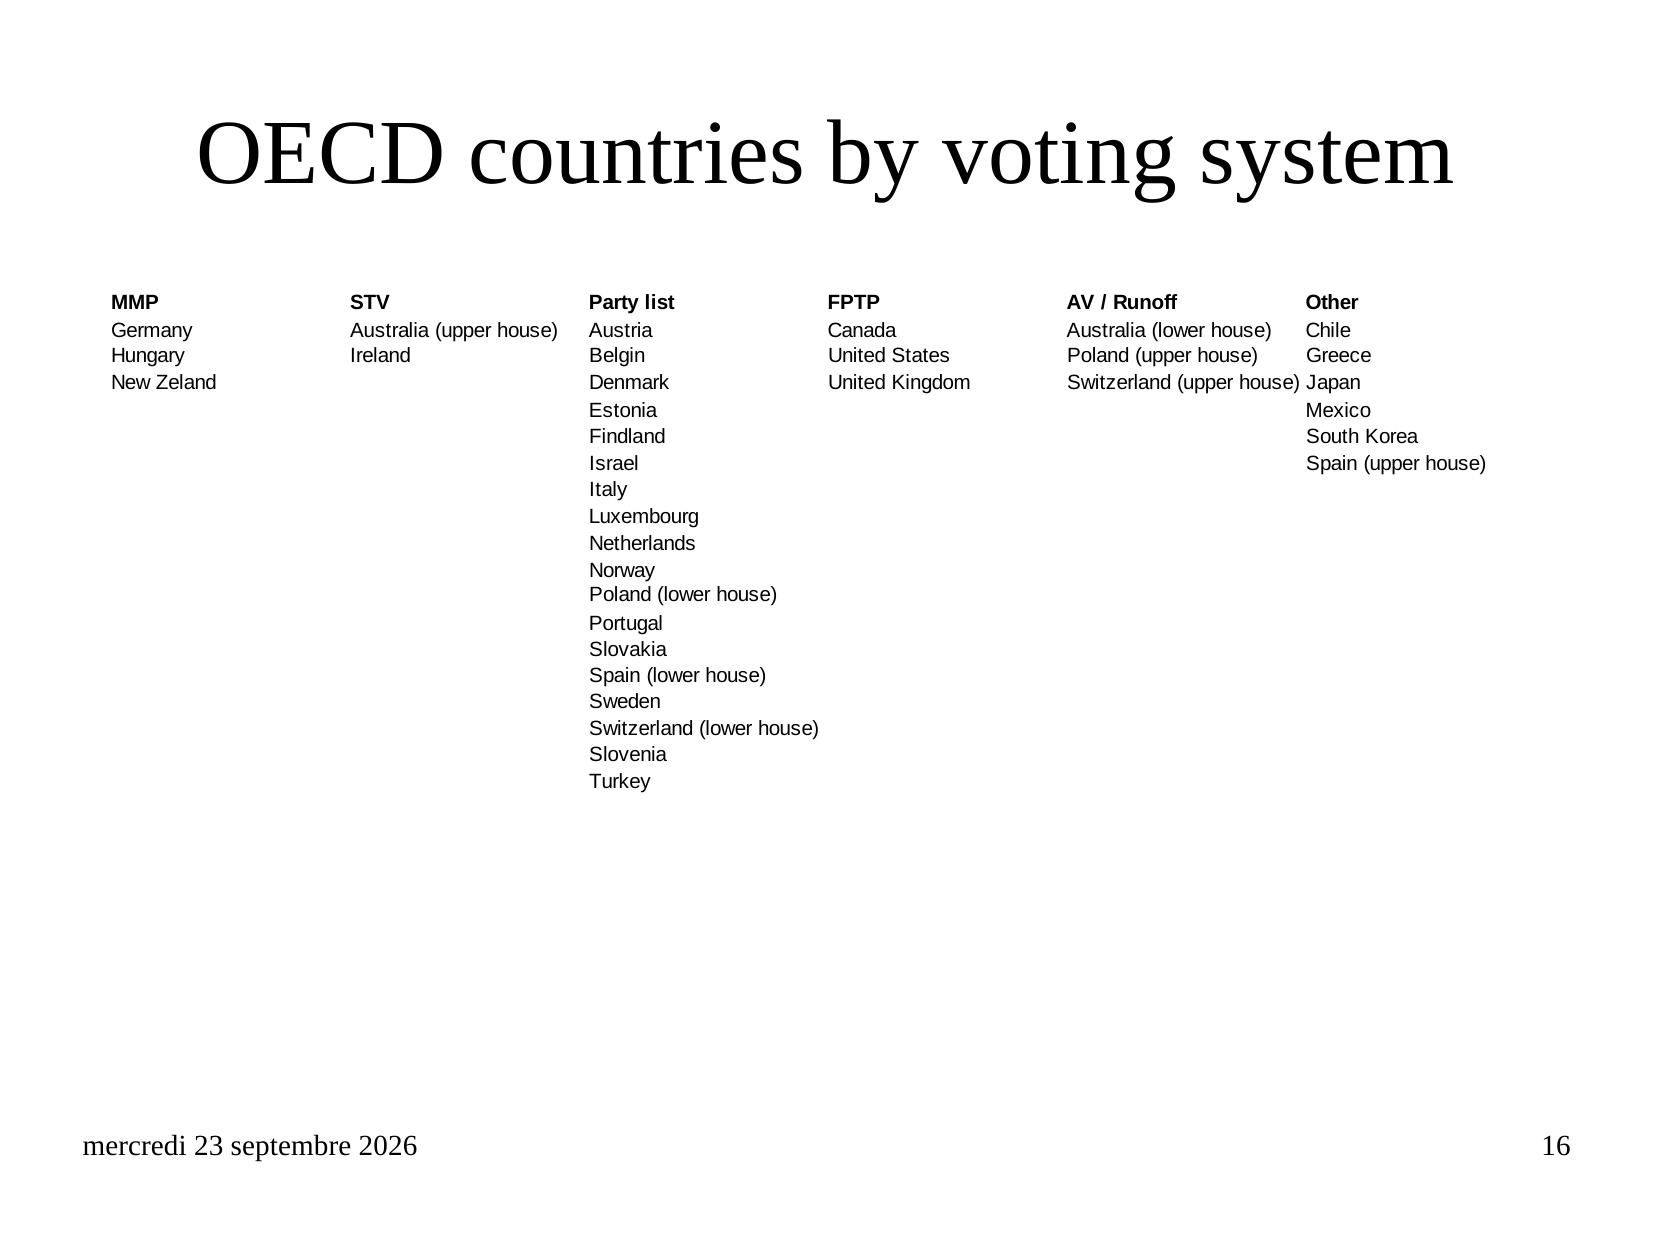

# OECD countries by voting system
16